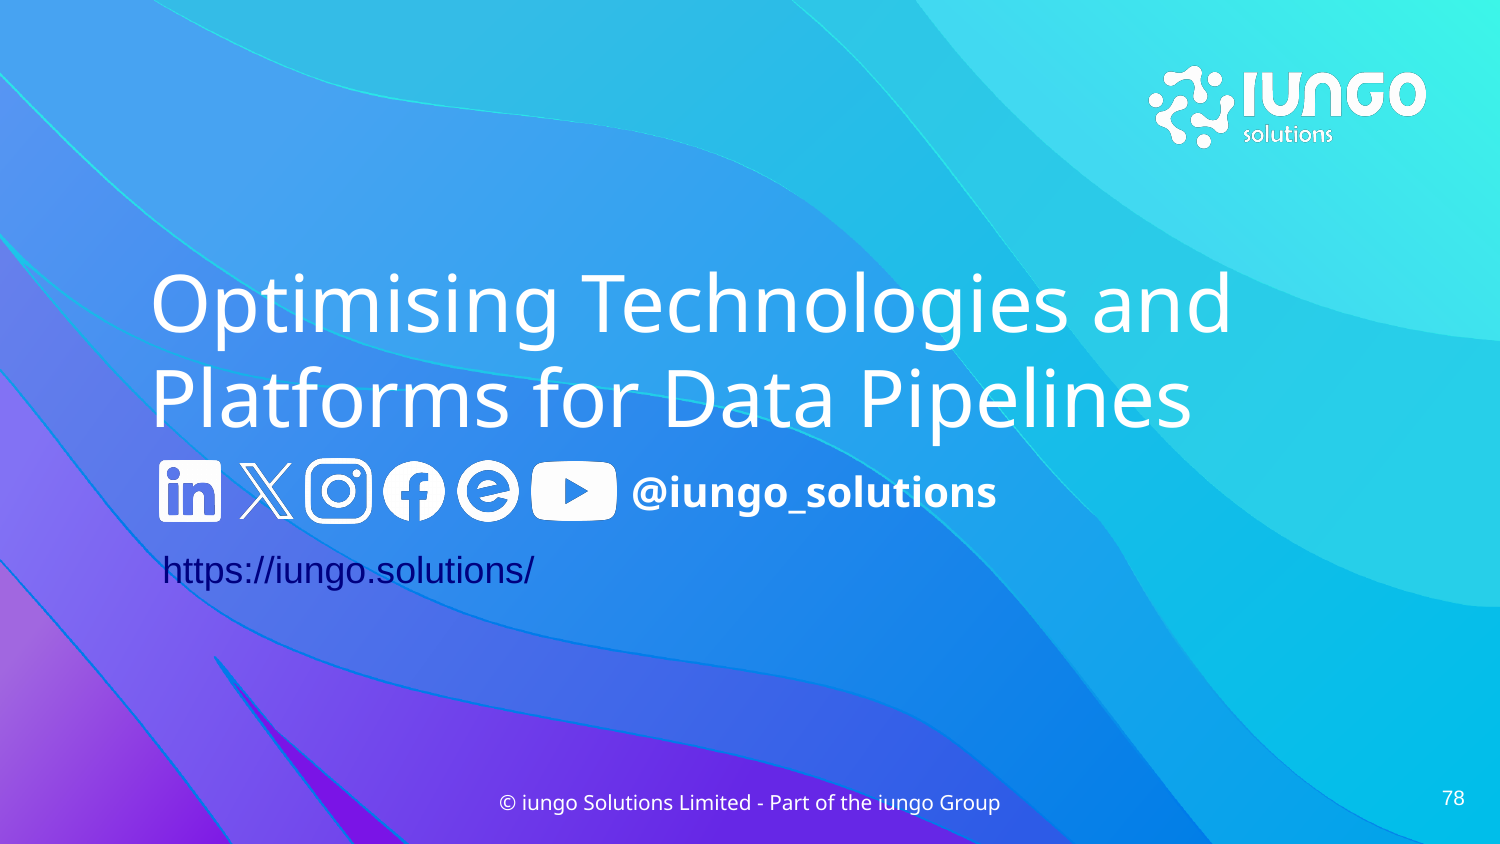

# Optimising Technologies and Platforms for Data Pipelines